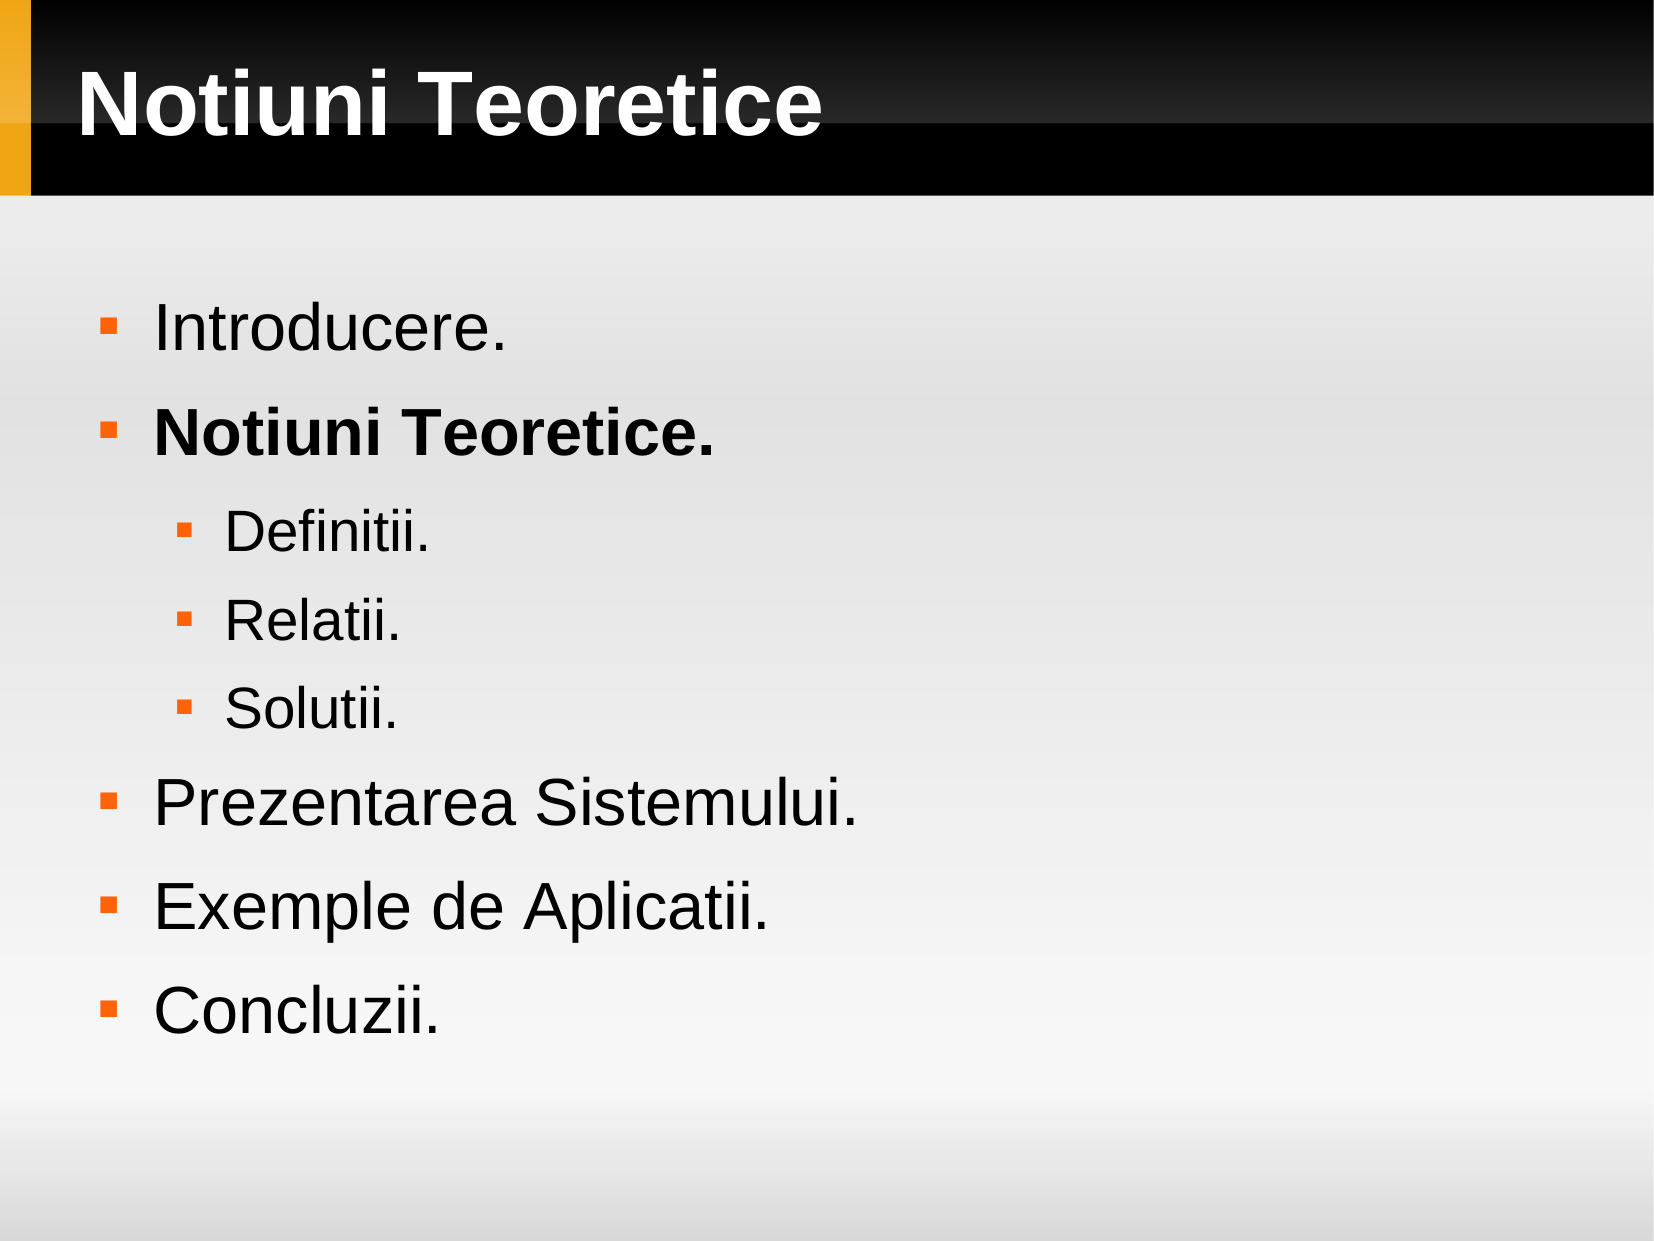

# Notiuni Teoretice
Introducere.
Notiuni Teoretice.
Definitii.
Relatii.
Solutii.
Prezentarea Sistemului.
Exemple de Aplicatii.
Concluzii.